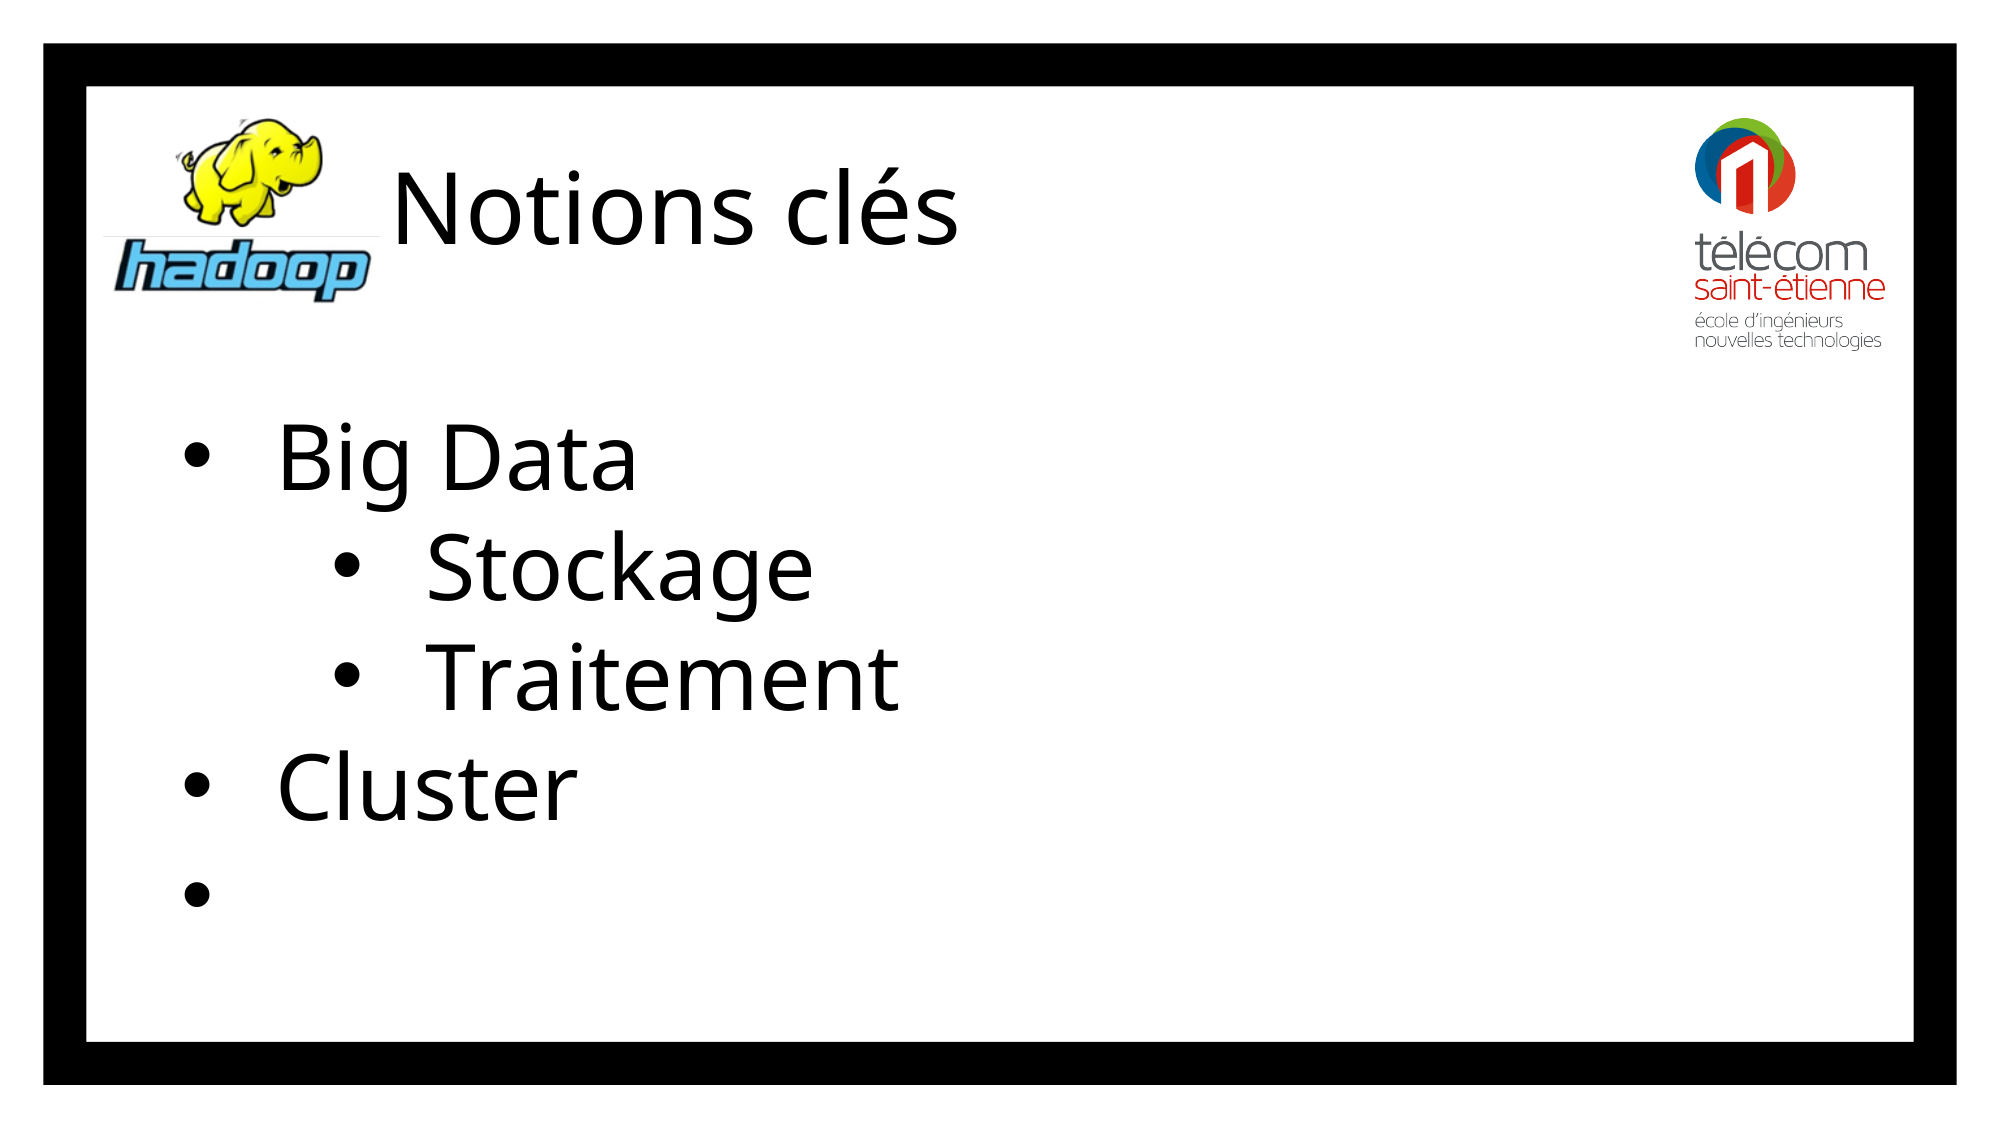

# Notions clés
Big Data
Stockage
Traitement
Cluster